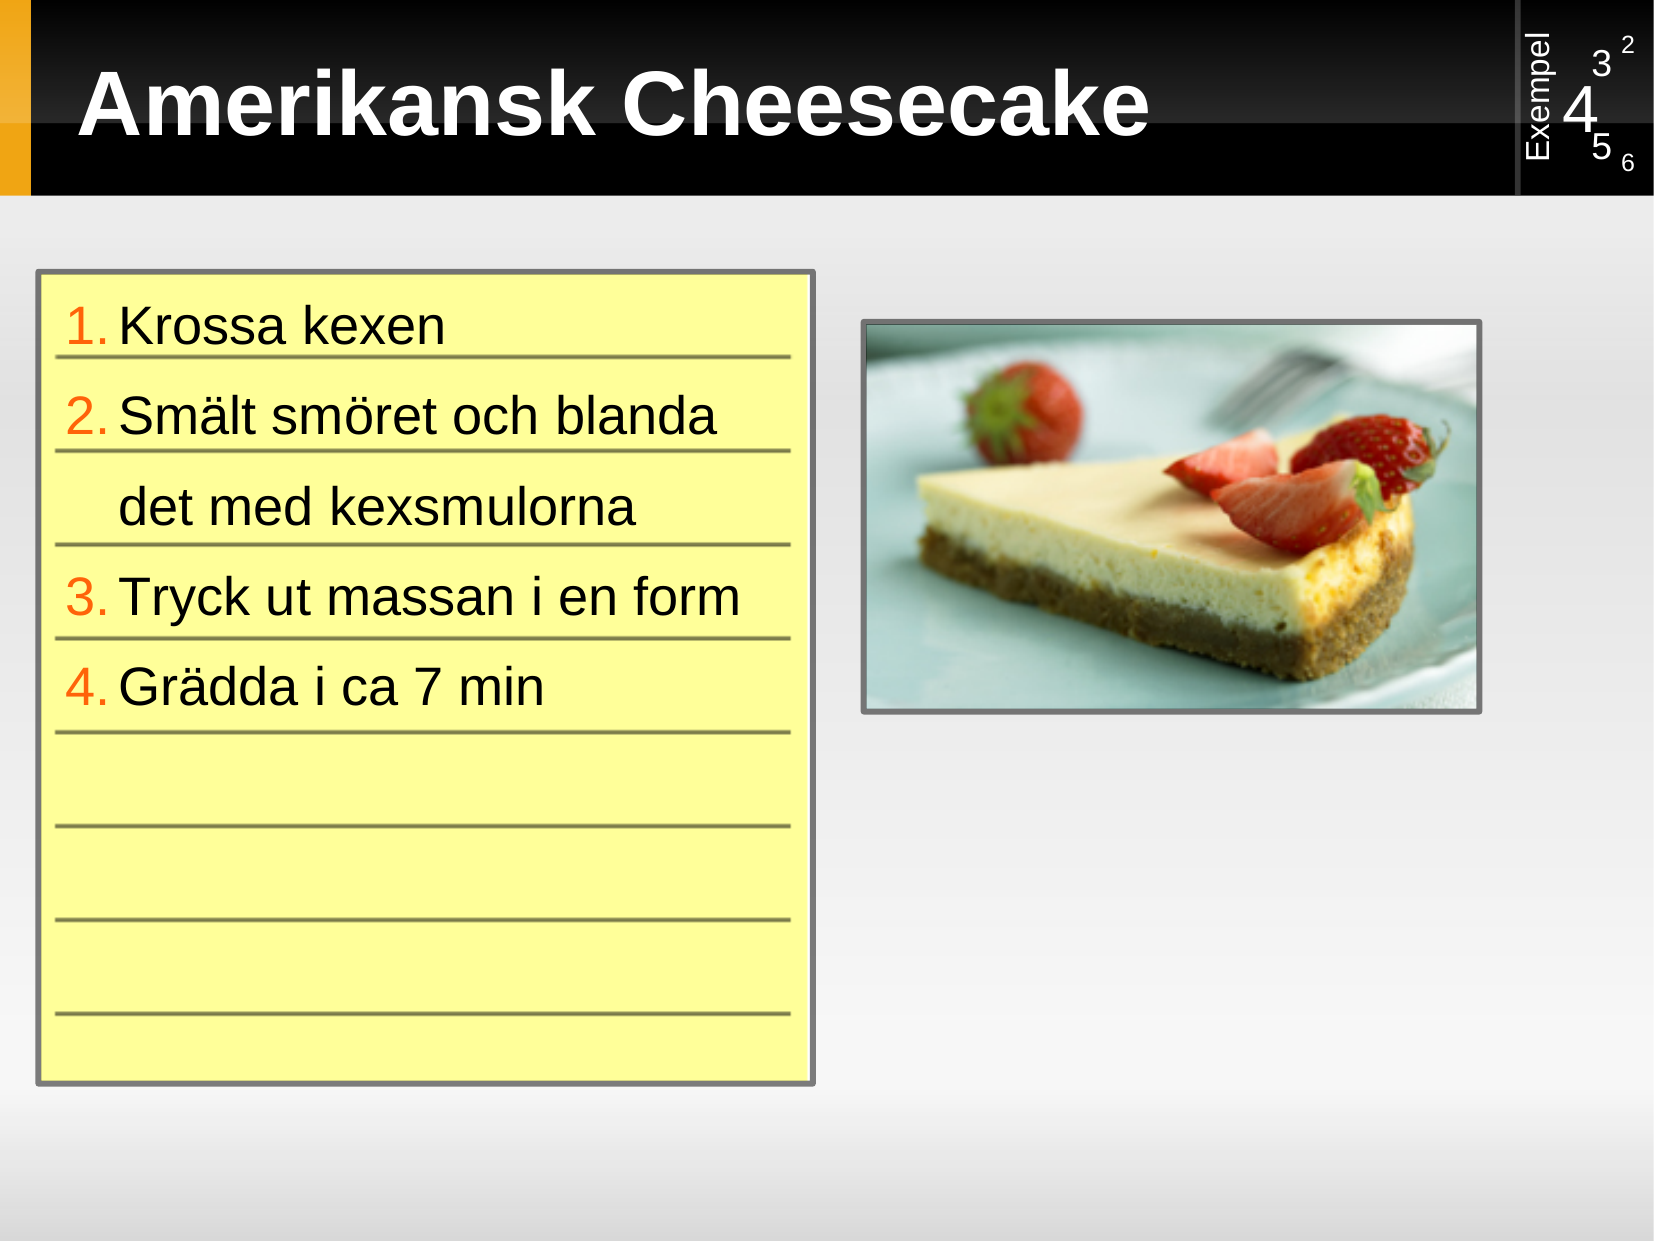

# Amerikansk Cheesecake
2
3
4
Exempel
5
6
Krossa kexen
Smält smöret och blanda
det med kexsmulorna
Tryck ut massan i en form
Grädda i ca 7 min